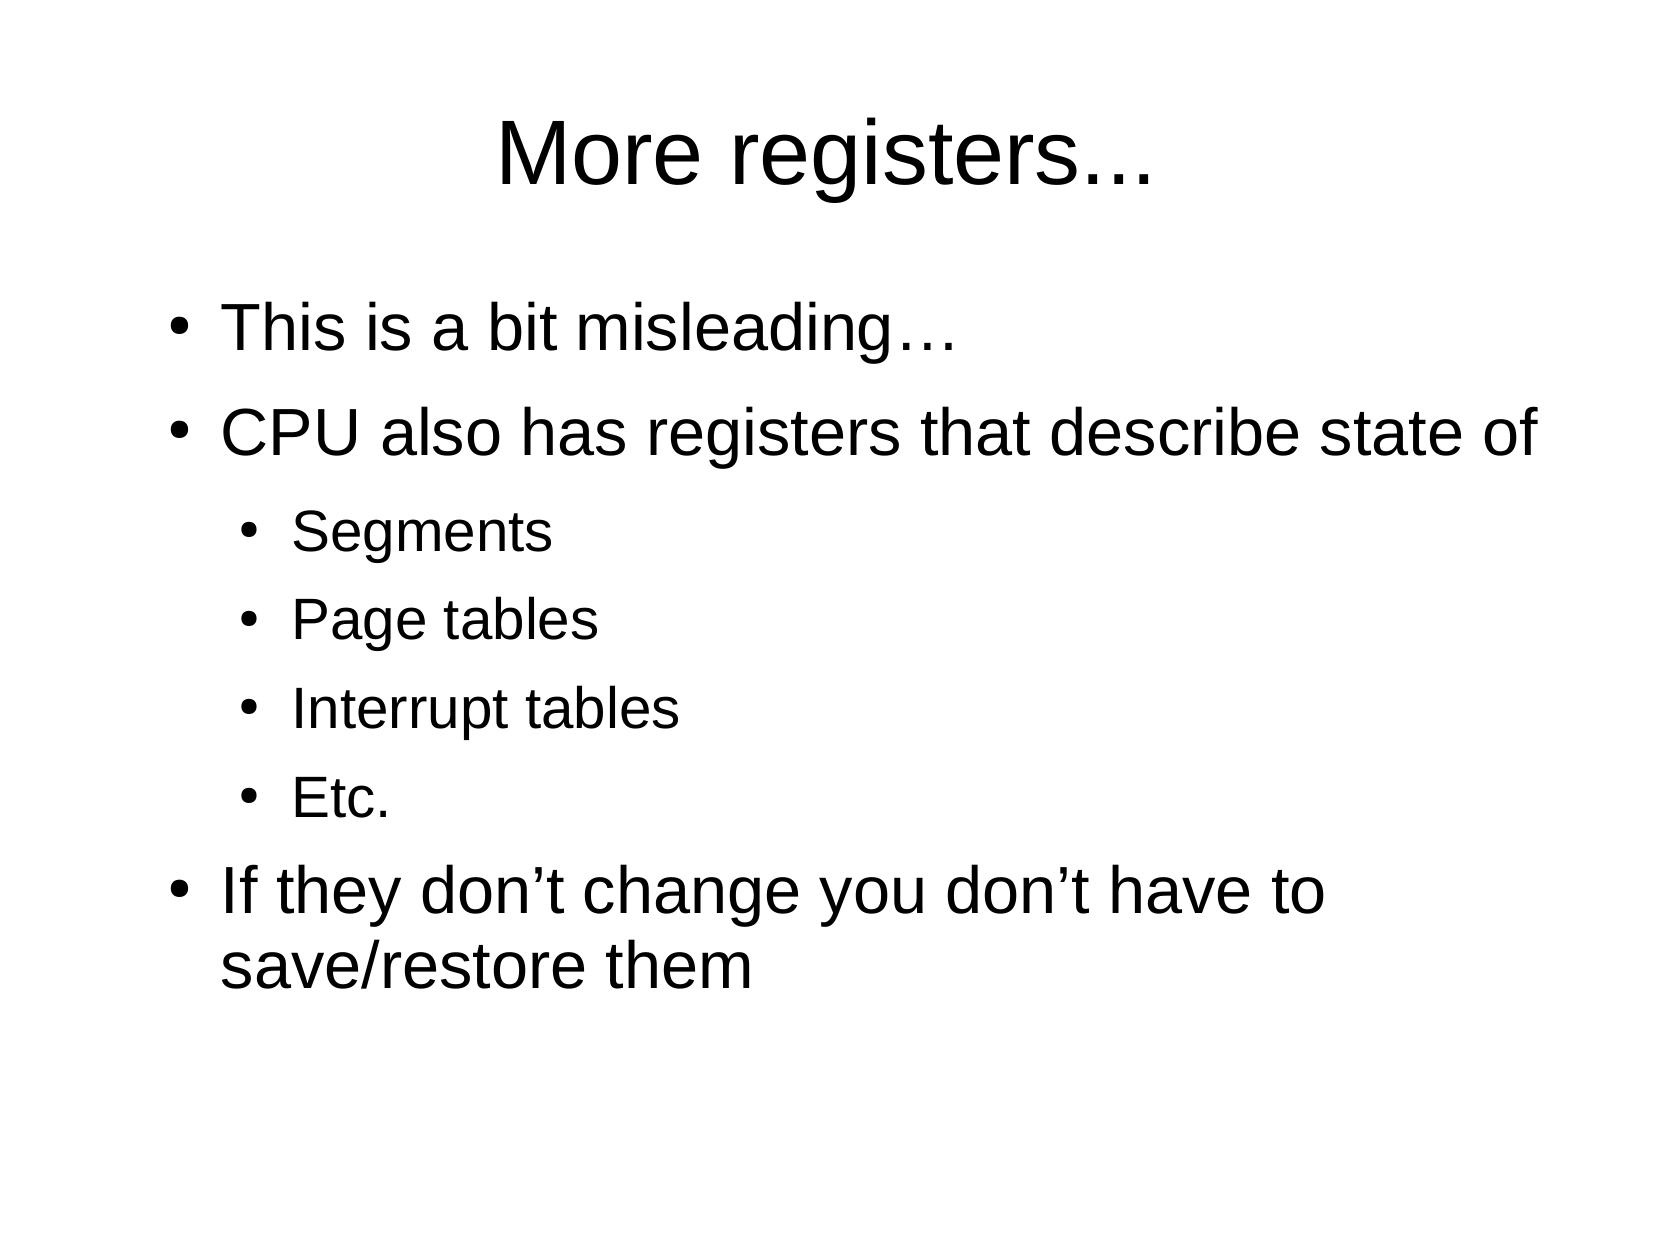

# More registers...
This is a bit misleading…
CPU also has registers that describe state of
Segments
Page tables
Interrupt tables
Etc.
If they don’t change you don’t have to save/restore them